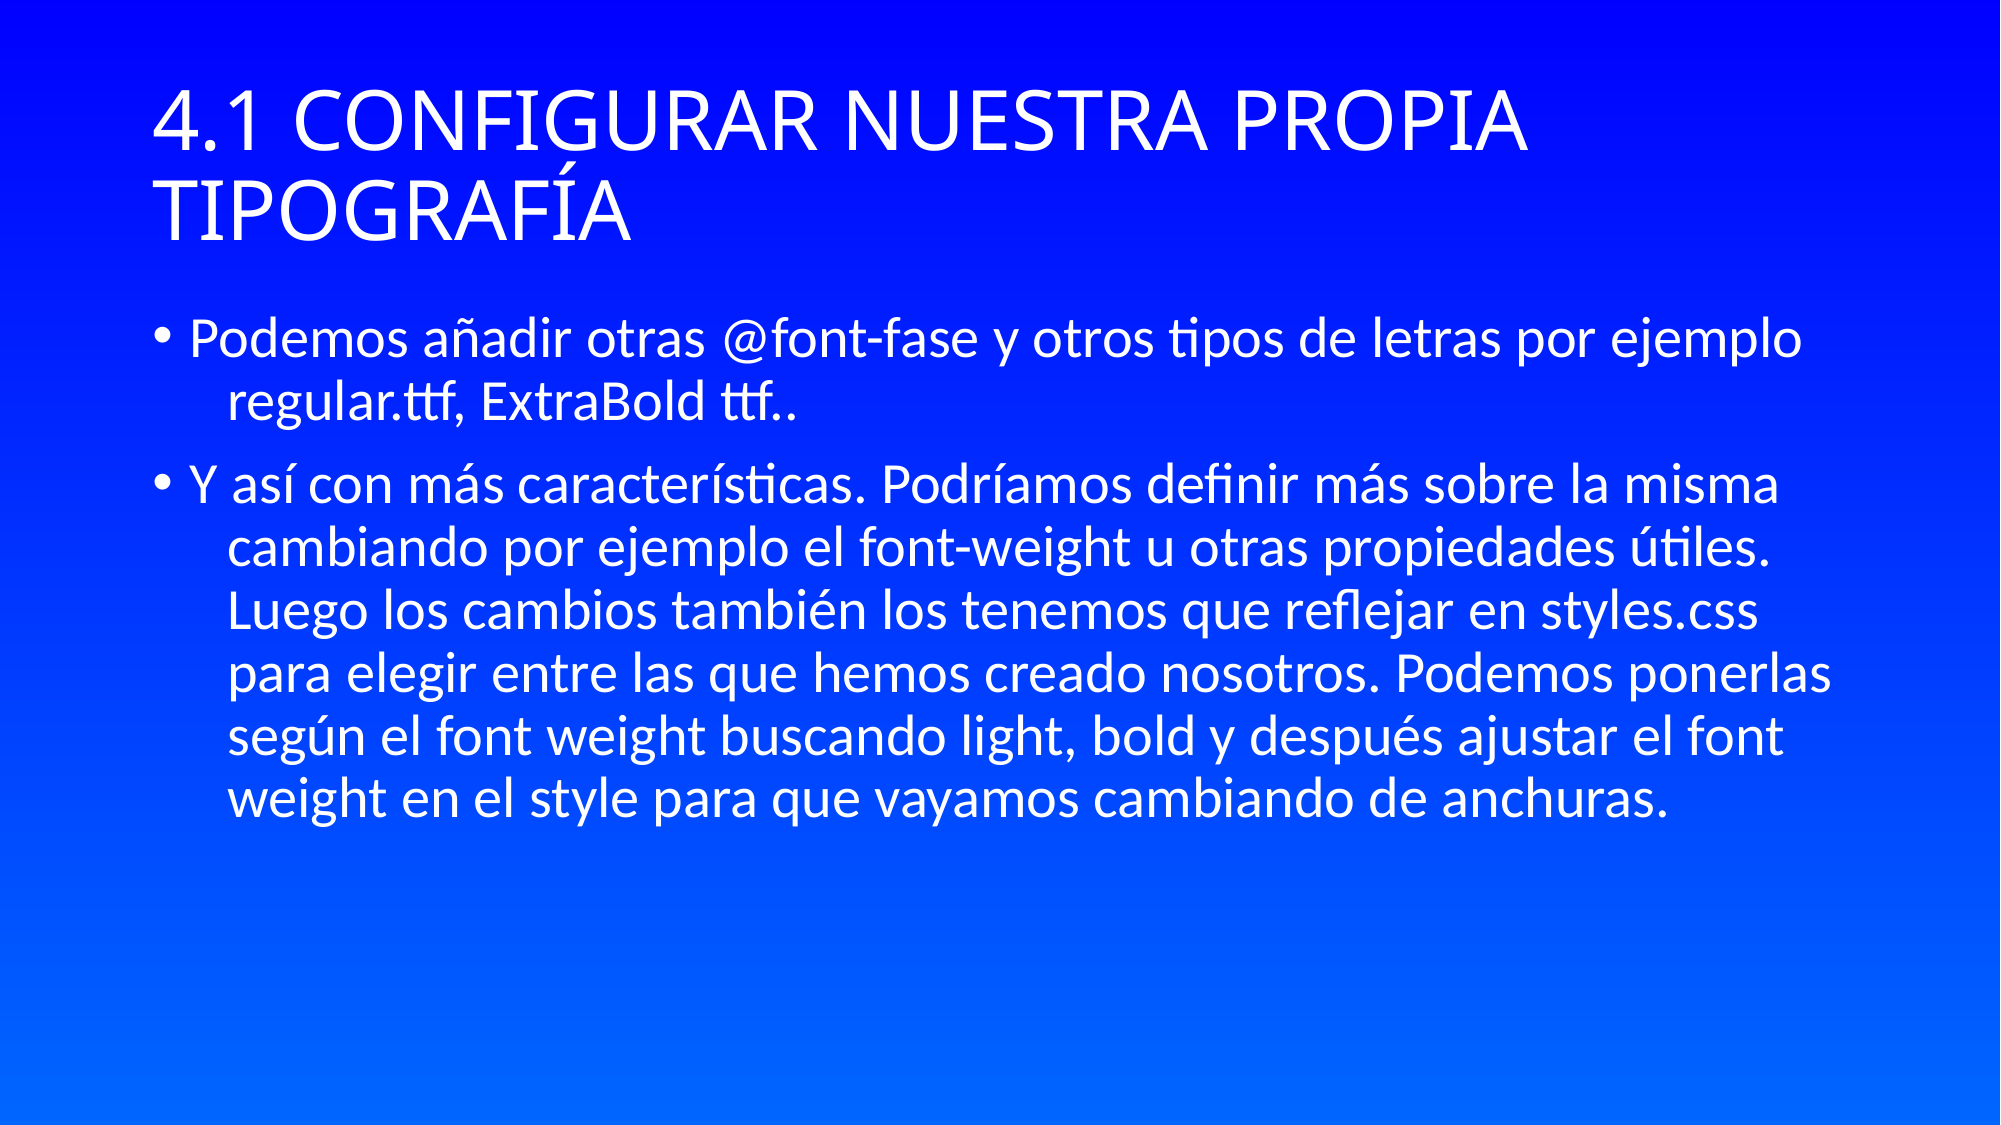

# 4.1 CONFIGURAR NUESTRA PROPIA TIPOGRAFÍA
Podemos añadir otras @font-fase y otros tipos de letras por ejemplo regular.ttf, ExtraBold ttf..
Y así con más características. Podríamos definir más sobre la misma cambiando por ejemplo el font-weight u otras propiedades útiles. Luego los cambios también los tenemos que reflejar en styles.css para elegir entre las que hemos creado nosotros. Podemos ponerlas según el font weight buscando light, bold y después ajustar el font weight en el style para que vayamos cambiando de anchuras.